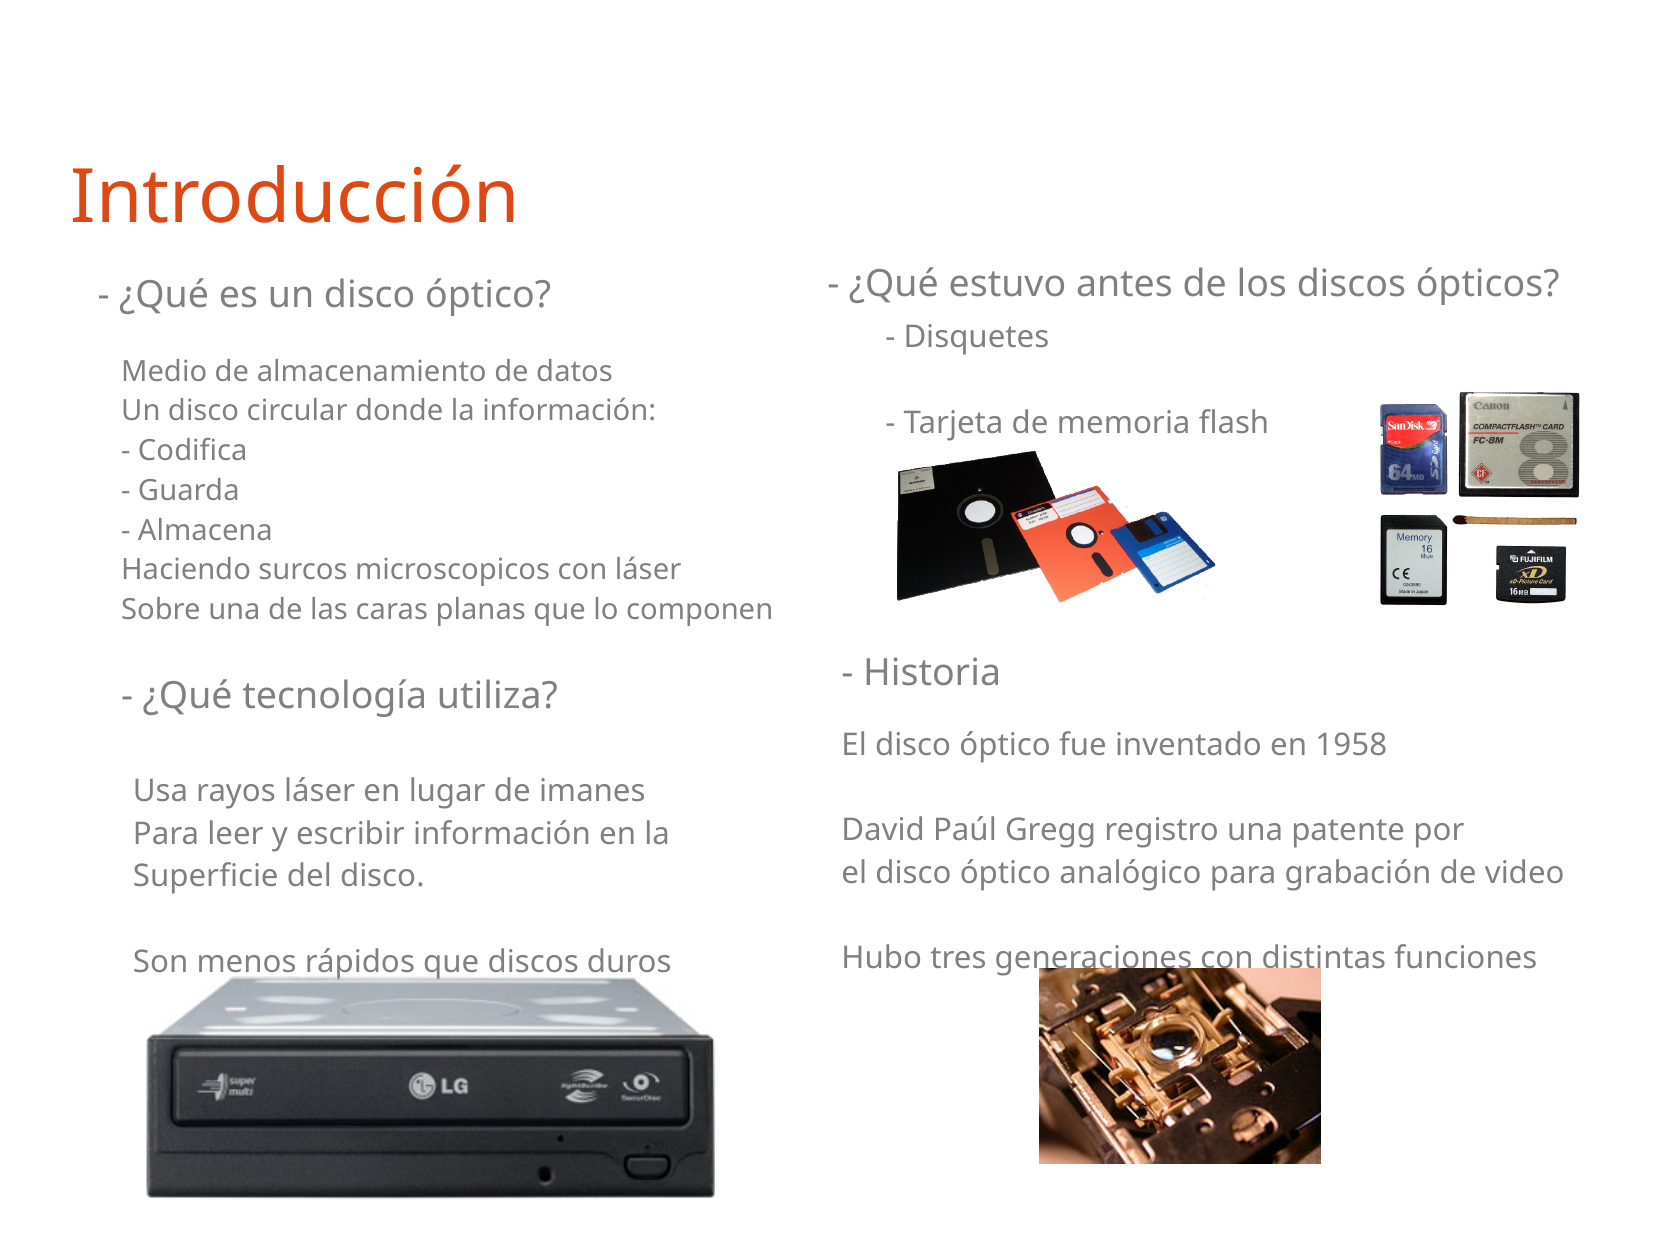

# Introducción
- ¿Qué estuvo antes de los discos ópticos?
- ¿Qué es un disco óptico?
- Disquetes
- Tarjeta de memoria flash
Medio de almacenamiento de datos
Un disco circular donde la información:
- Codifica
- Guarda
- Almacena
Haciendo surcos microscopicos con láser
Sobre una de las caras planas que lo componen
- Historia
- ¿Qué tecnología utiliza?
El disco óptico fue inventado en 1958
David Paúl Gregg registro una patente por
el disco óptico analógico para grabación de video
Hubo tres generaciones con distintas funciones
Usa rayos láser en lugar de imanes
Para leer y escribir información en la
Superficie del disco.
Son menos rápidos que discos duros